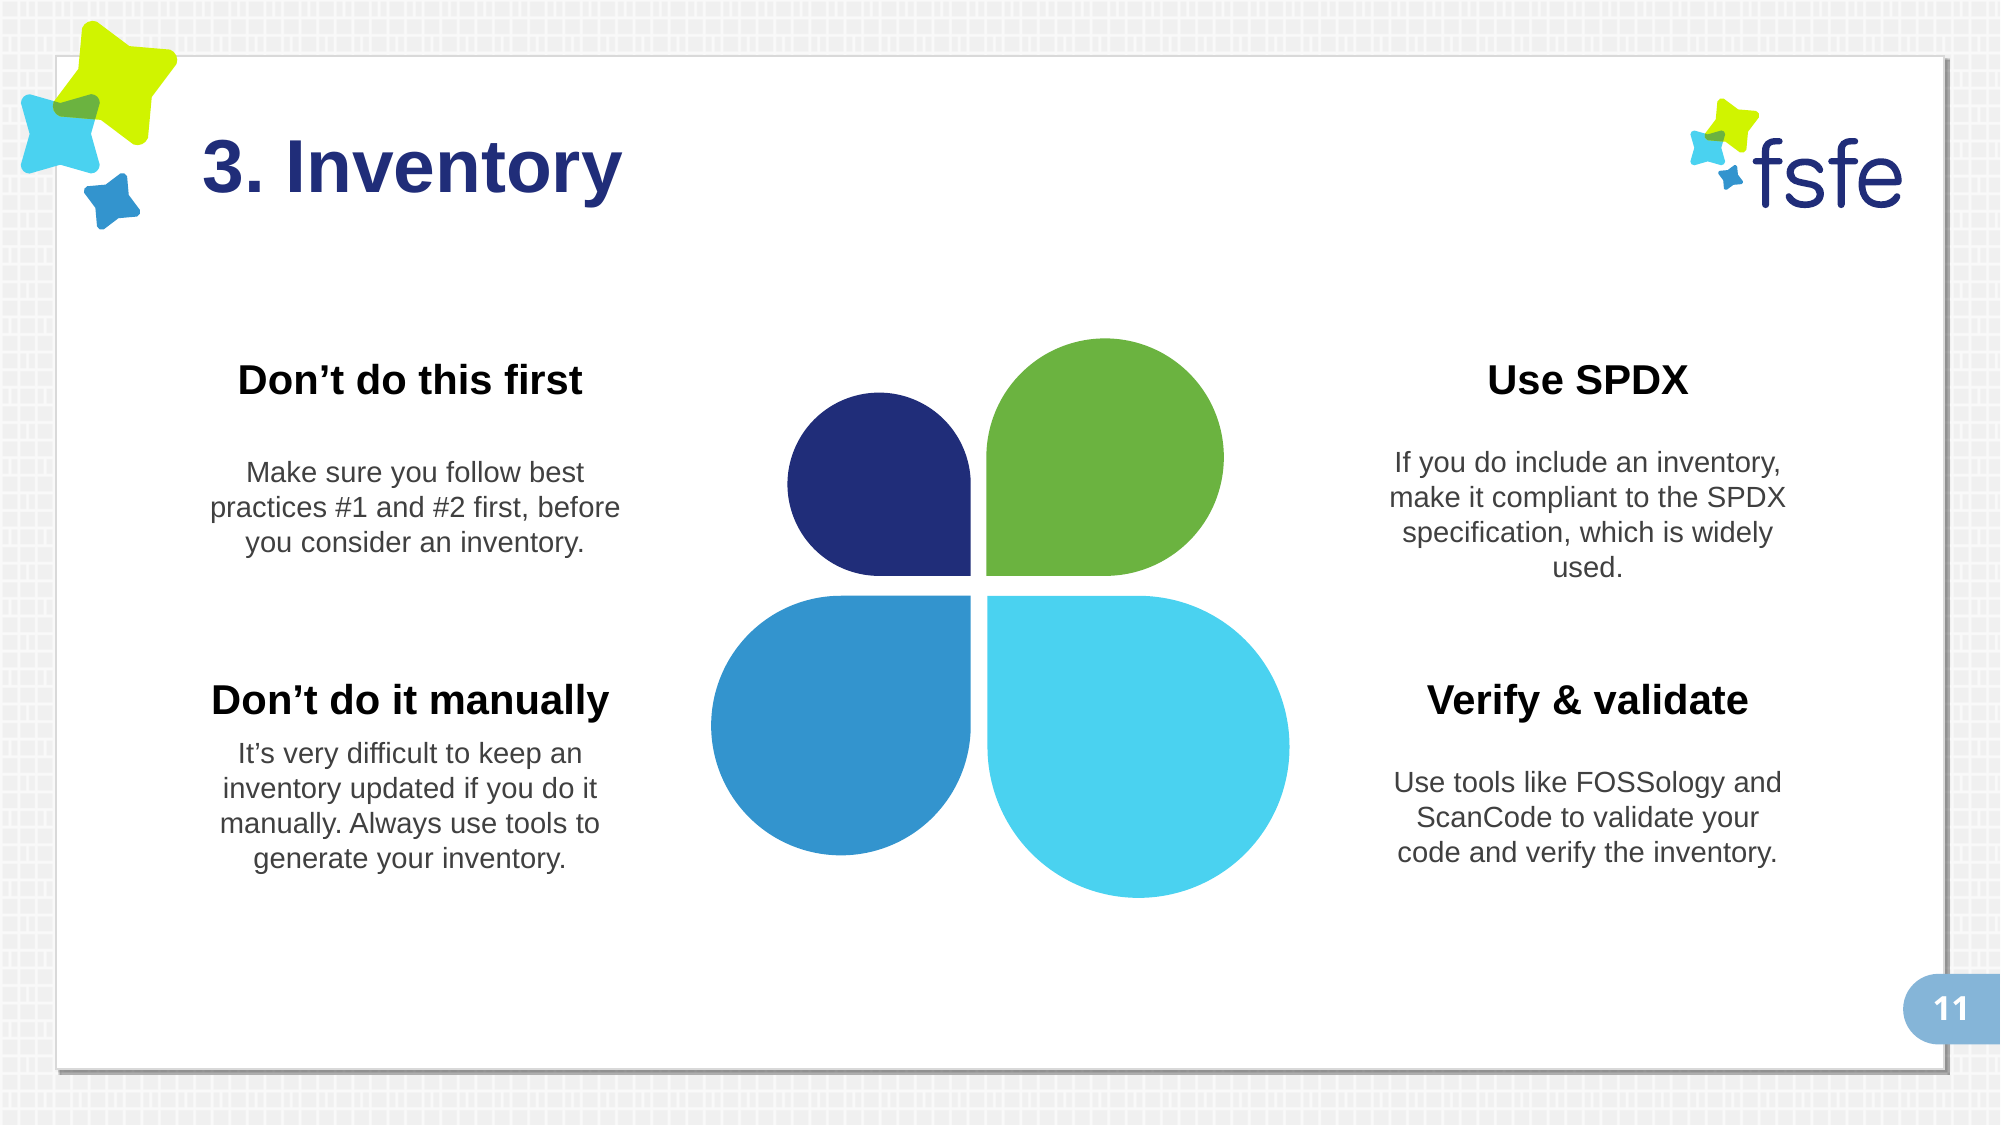

# 3. Inventory
Don’t do this first
Use SPDX
Make sure you follow best practices #1 and #2 first, before you consider an inventory.
If you do include an inventory, make it compliant to the SPDX specification, which is widely used.
Don’t do it manually
Verify & validate
It’s very difficult to keep an inventory updated if you do it manually. Always use tools to generate your inventory.
Use tools like FOSSology and ScanCode to validate your code and verify the inventory.